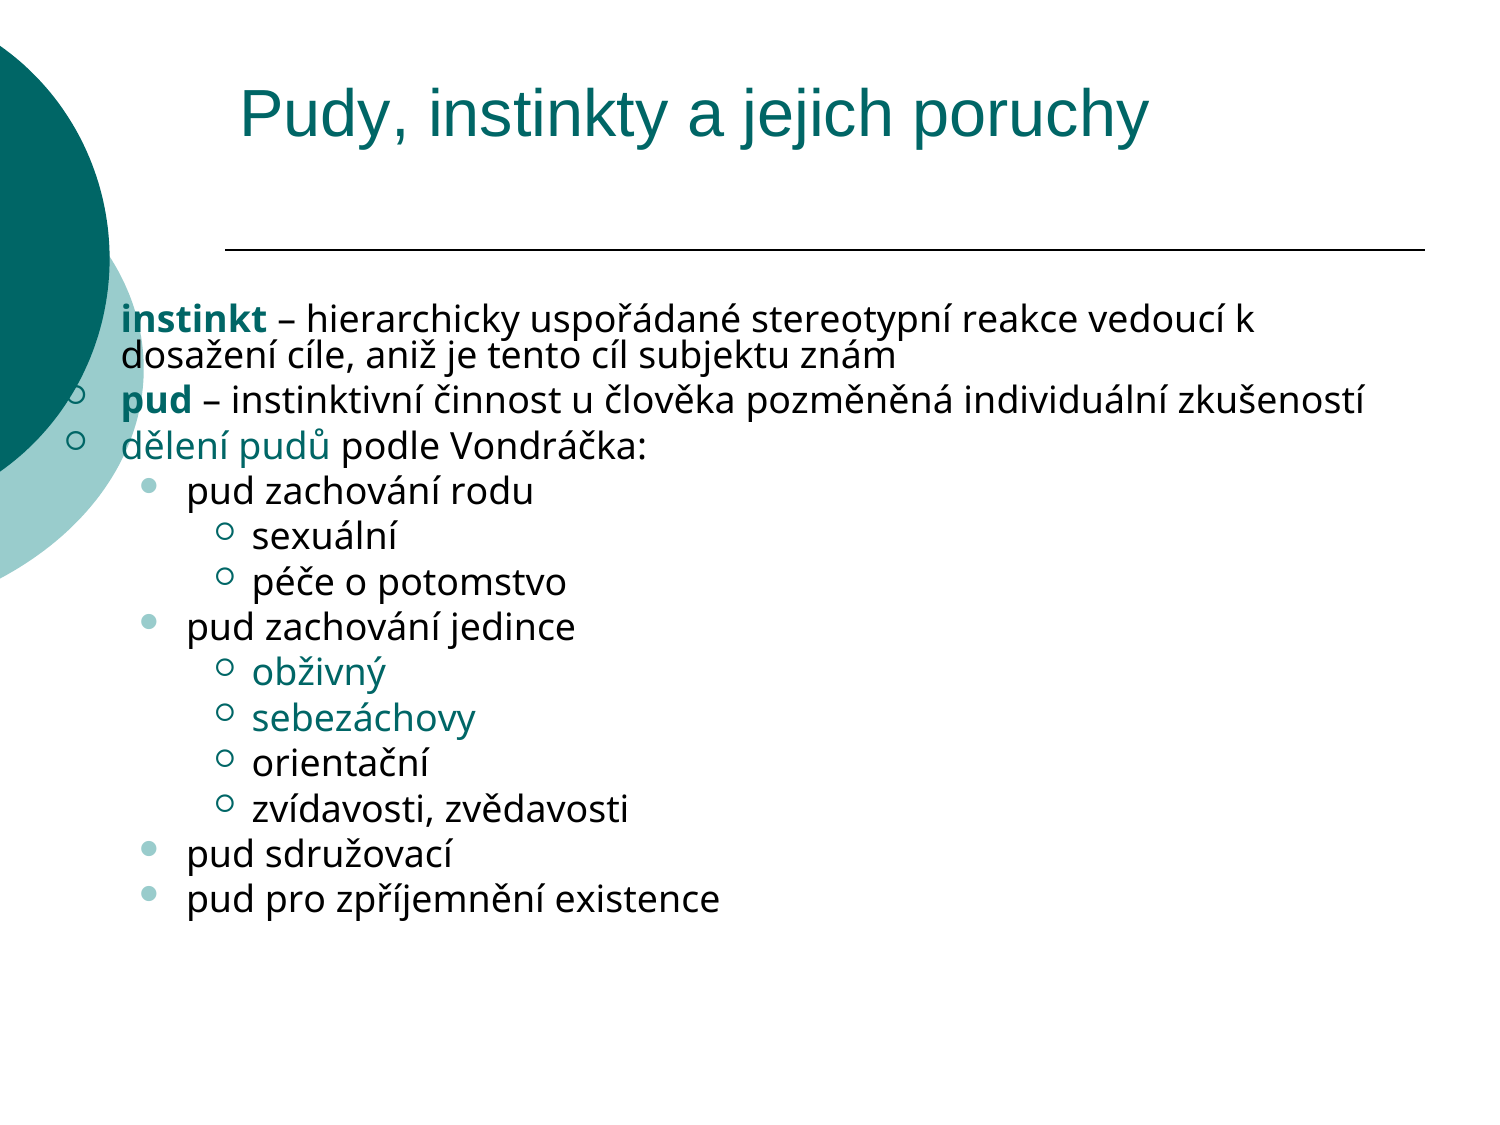

# Pudy, instinkty a jejich poruchy
instinkt – hierarchicky uspořádané stereotypní reakce vedoucí k dosažení cíle, aniž je tento cíl subjektu znám
pud – instinktivní činnost u člověka pozměněná individuální zkušeností
dělení pudů podle Vondráčka:
pud zachování rodu
sexuální
péče o potomstvo
pud zachování jedince
obživný
sebezáchovy
orientační
zvídavosti, zvědavosti
pud sdružovací
pud pro zpříjemnění existence